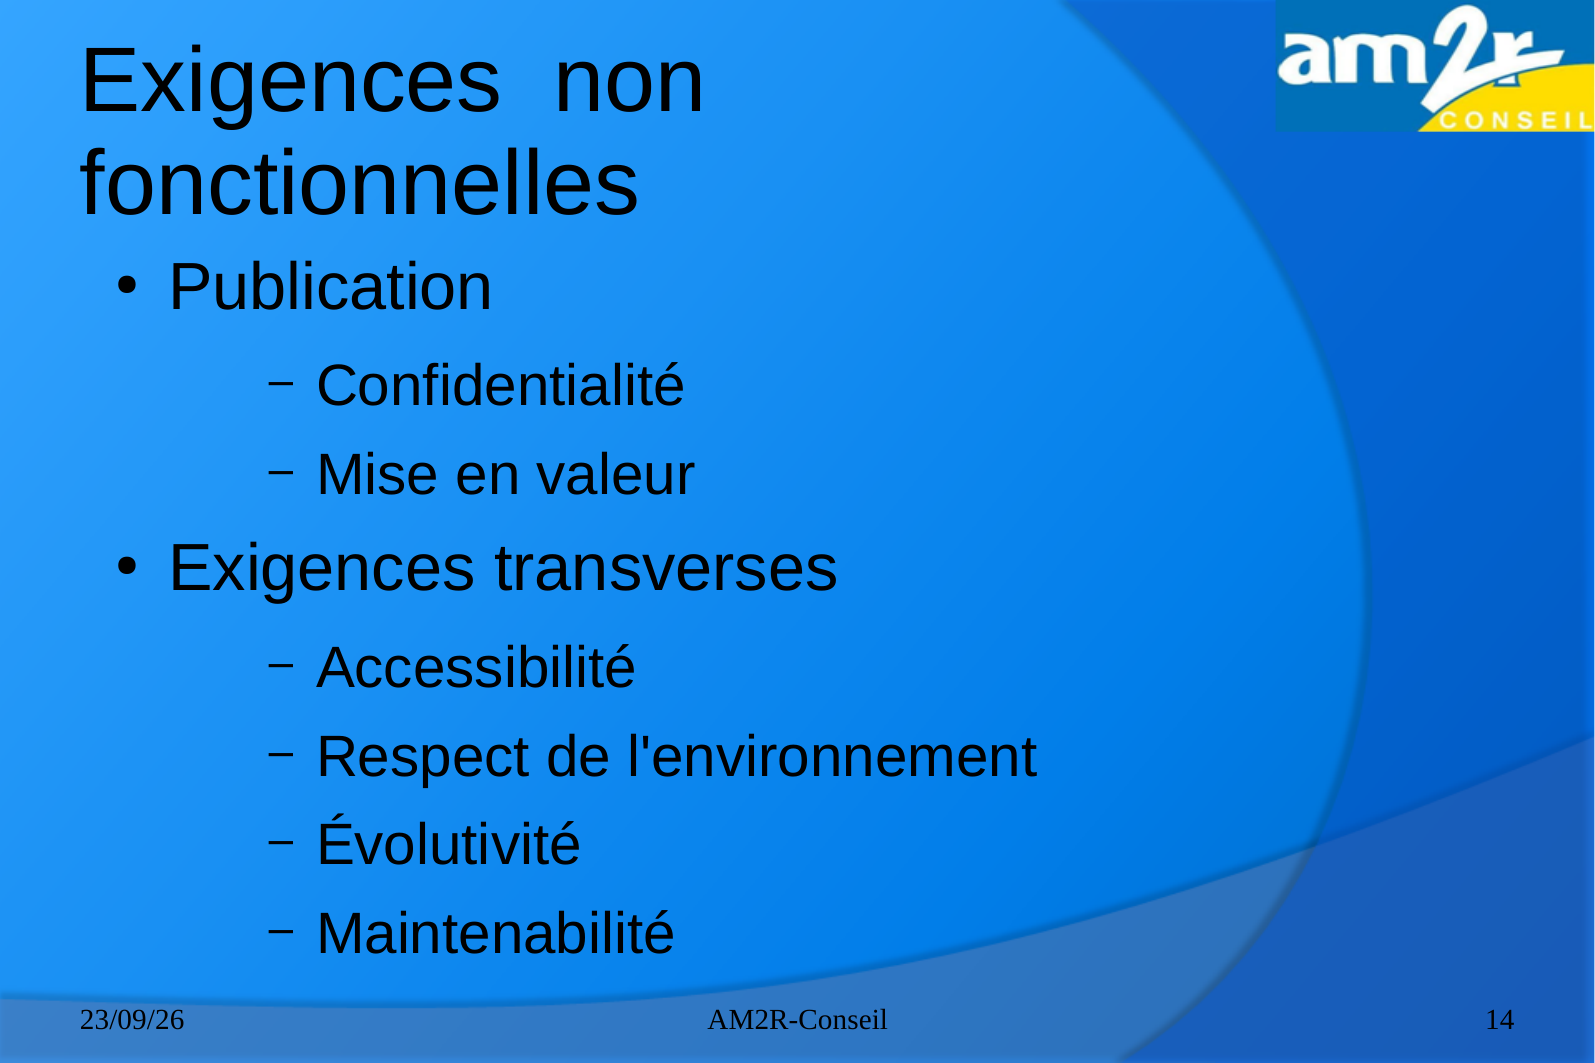

# Exigences non fonctionnelles
Publication
Confidentialité
Mise en valeur
Exigences transverses
Accessibilité
Respect de l'environnement
Évolutivité
Maintenabilité
AM2R-Conseil
14